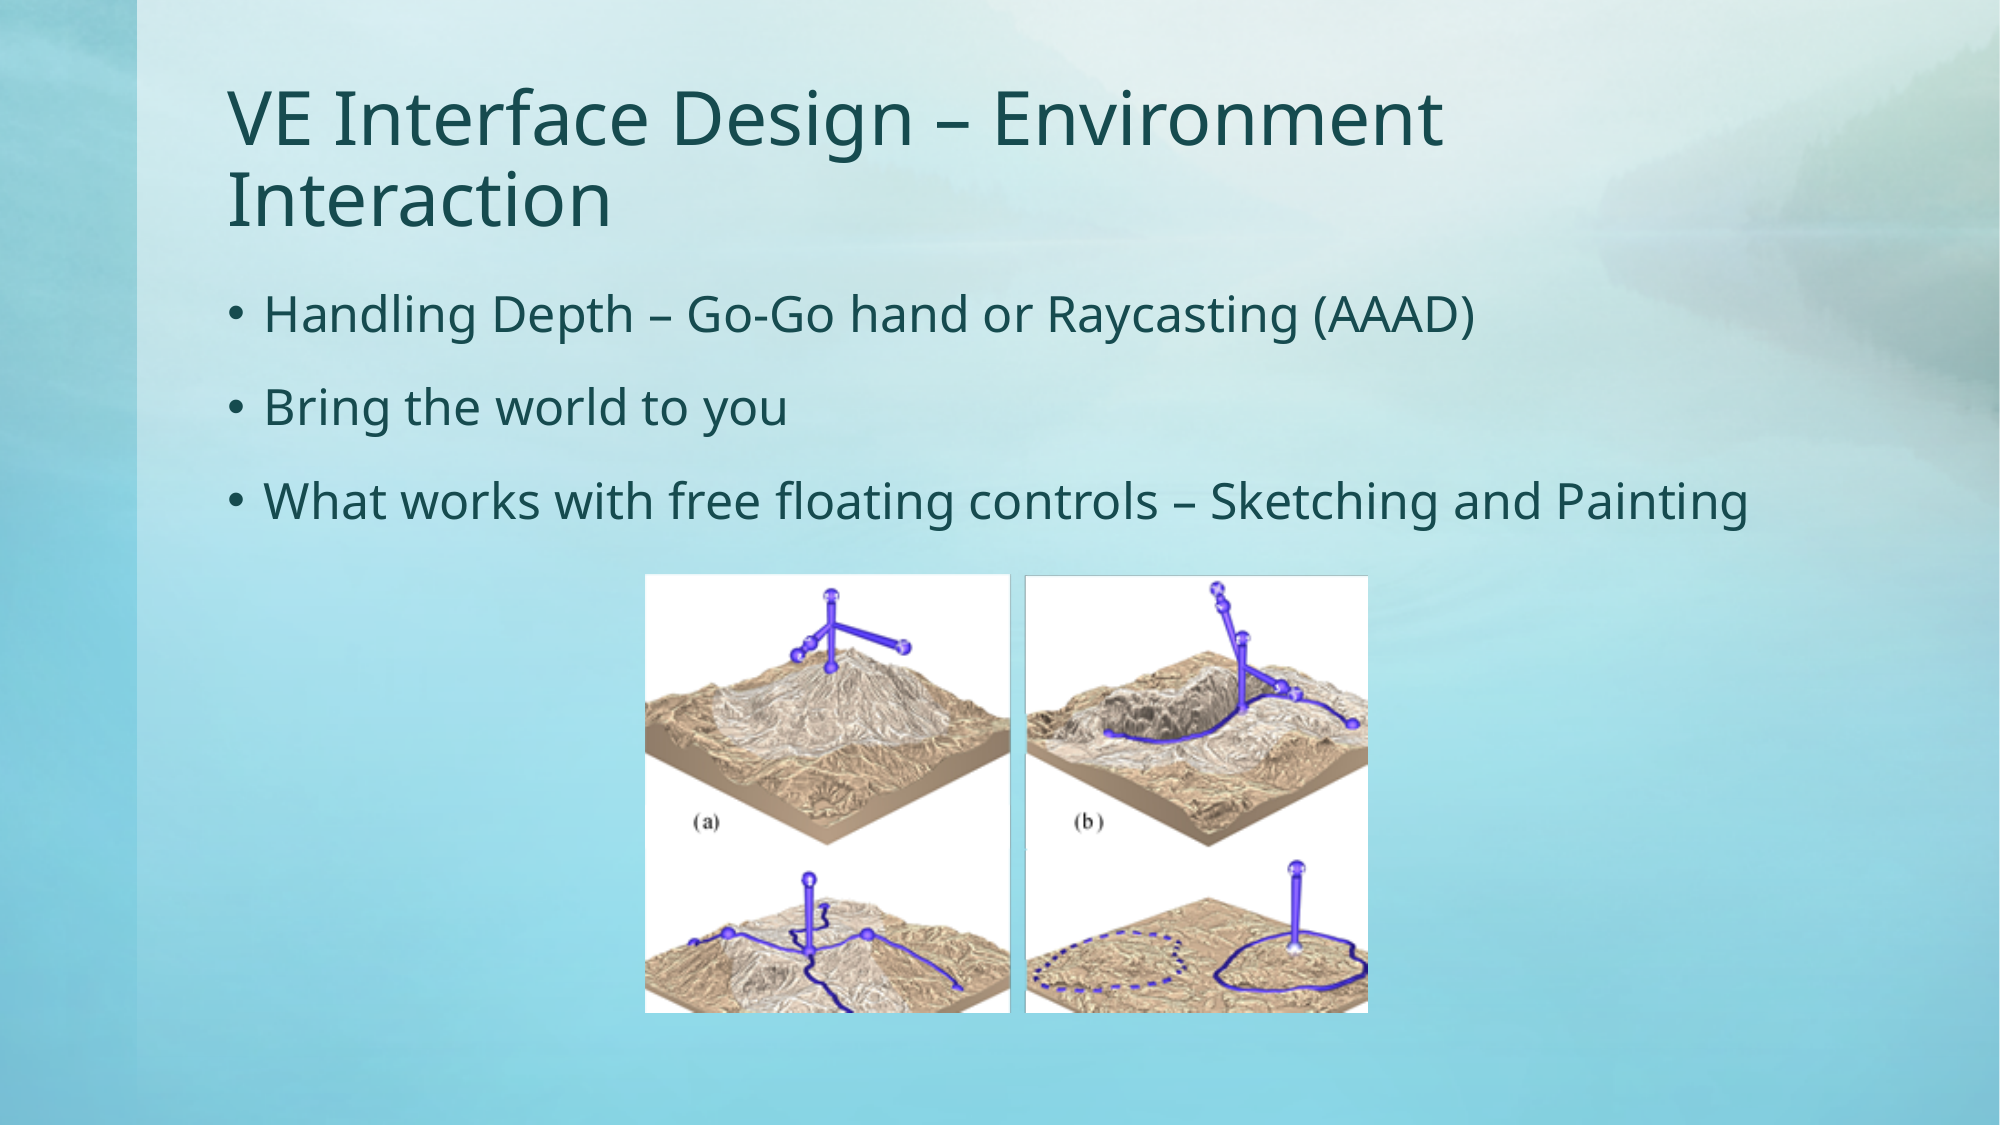

# VE Interface Design – Environment Interaction
Handling Depth – Go-Go hand or Raycasting (AAAD)
Bring the world to you
What works with free floating controls – Sketching and Painting